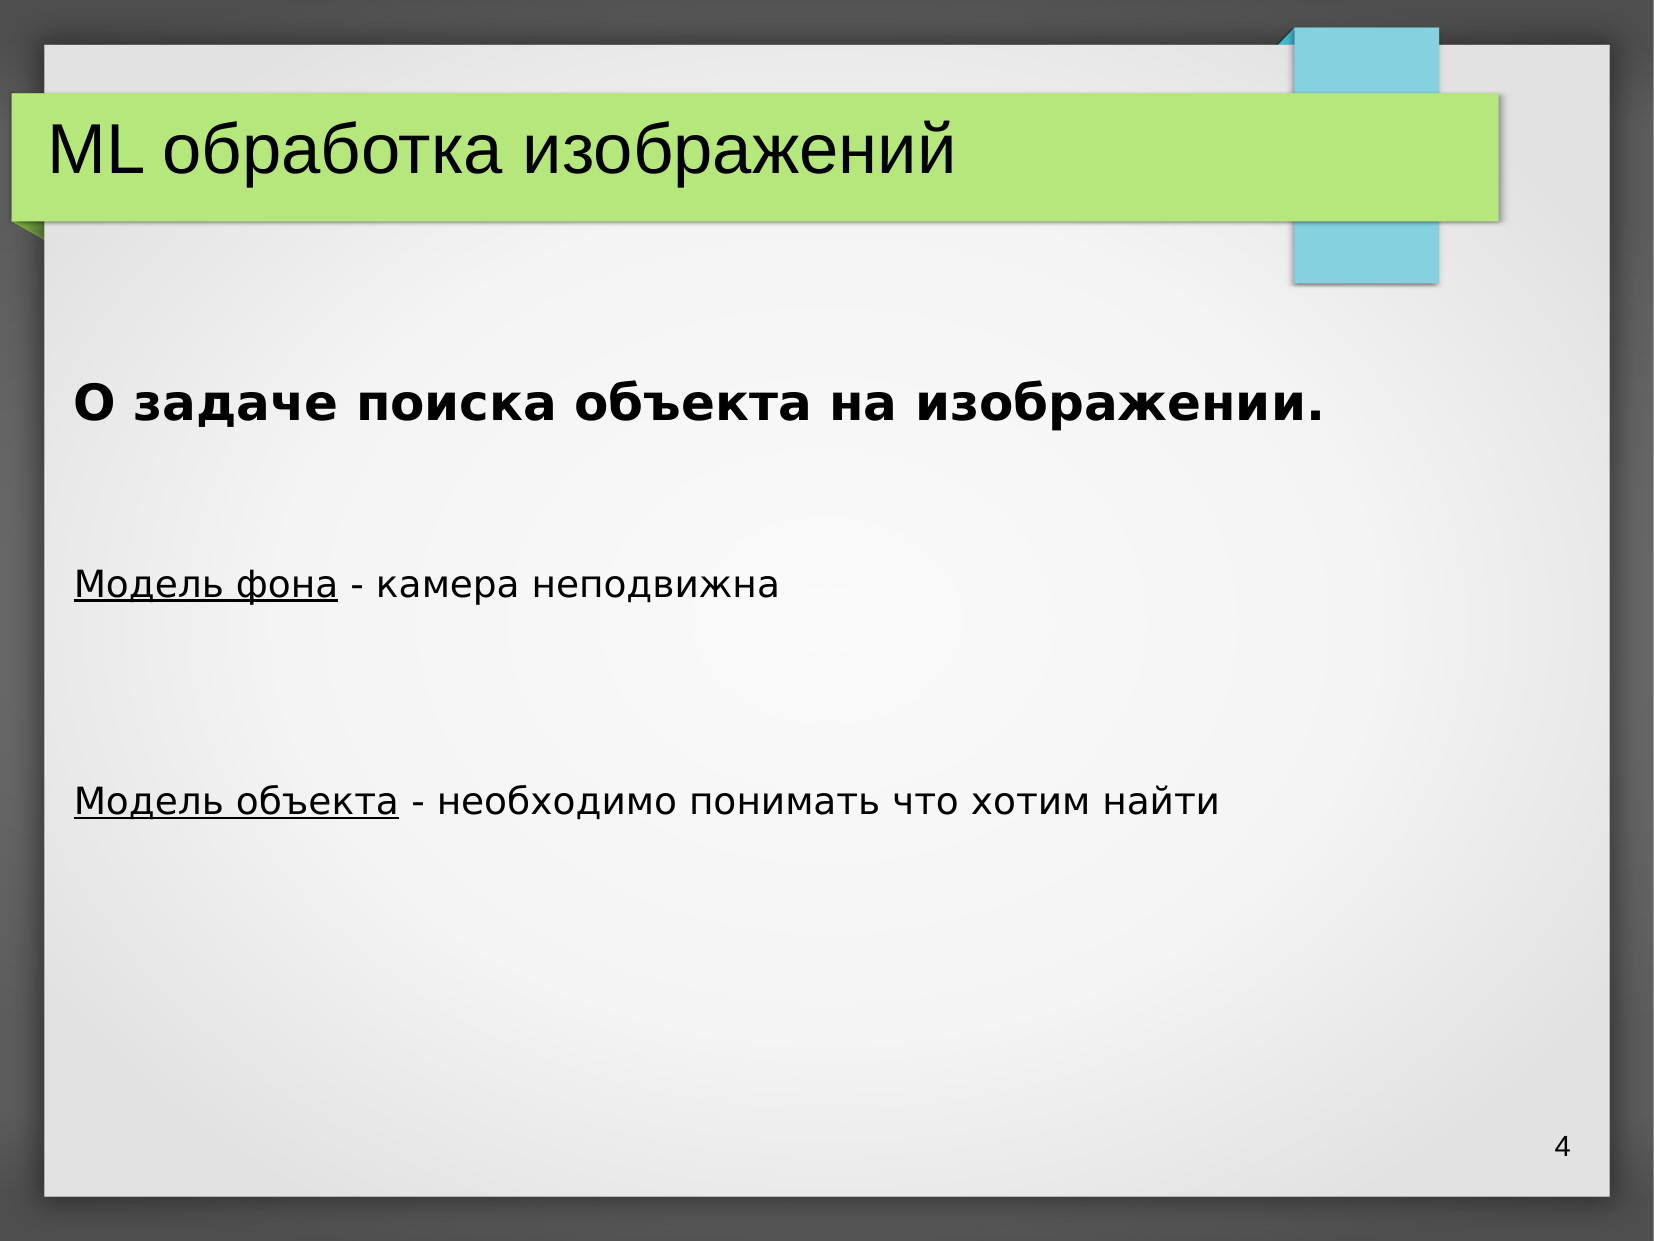

# ML обработка изображений
О задаче поиска объекта на изображении.
Модель фона - камера неподвижна
Модель объекта - необходимо понимать что хотим найти
4